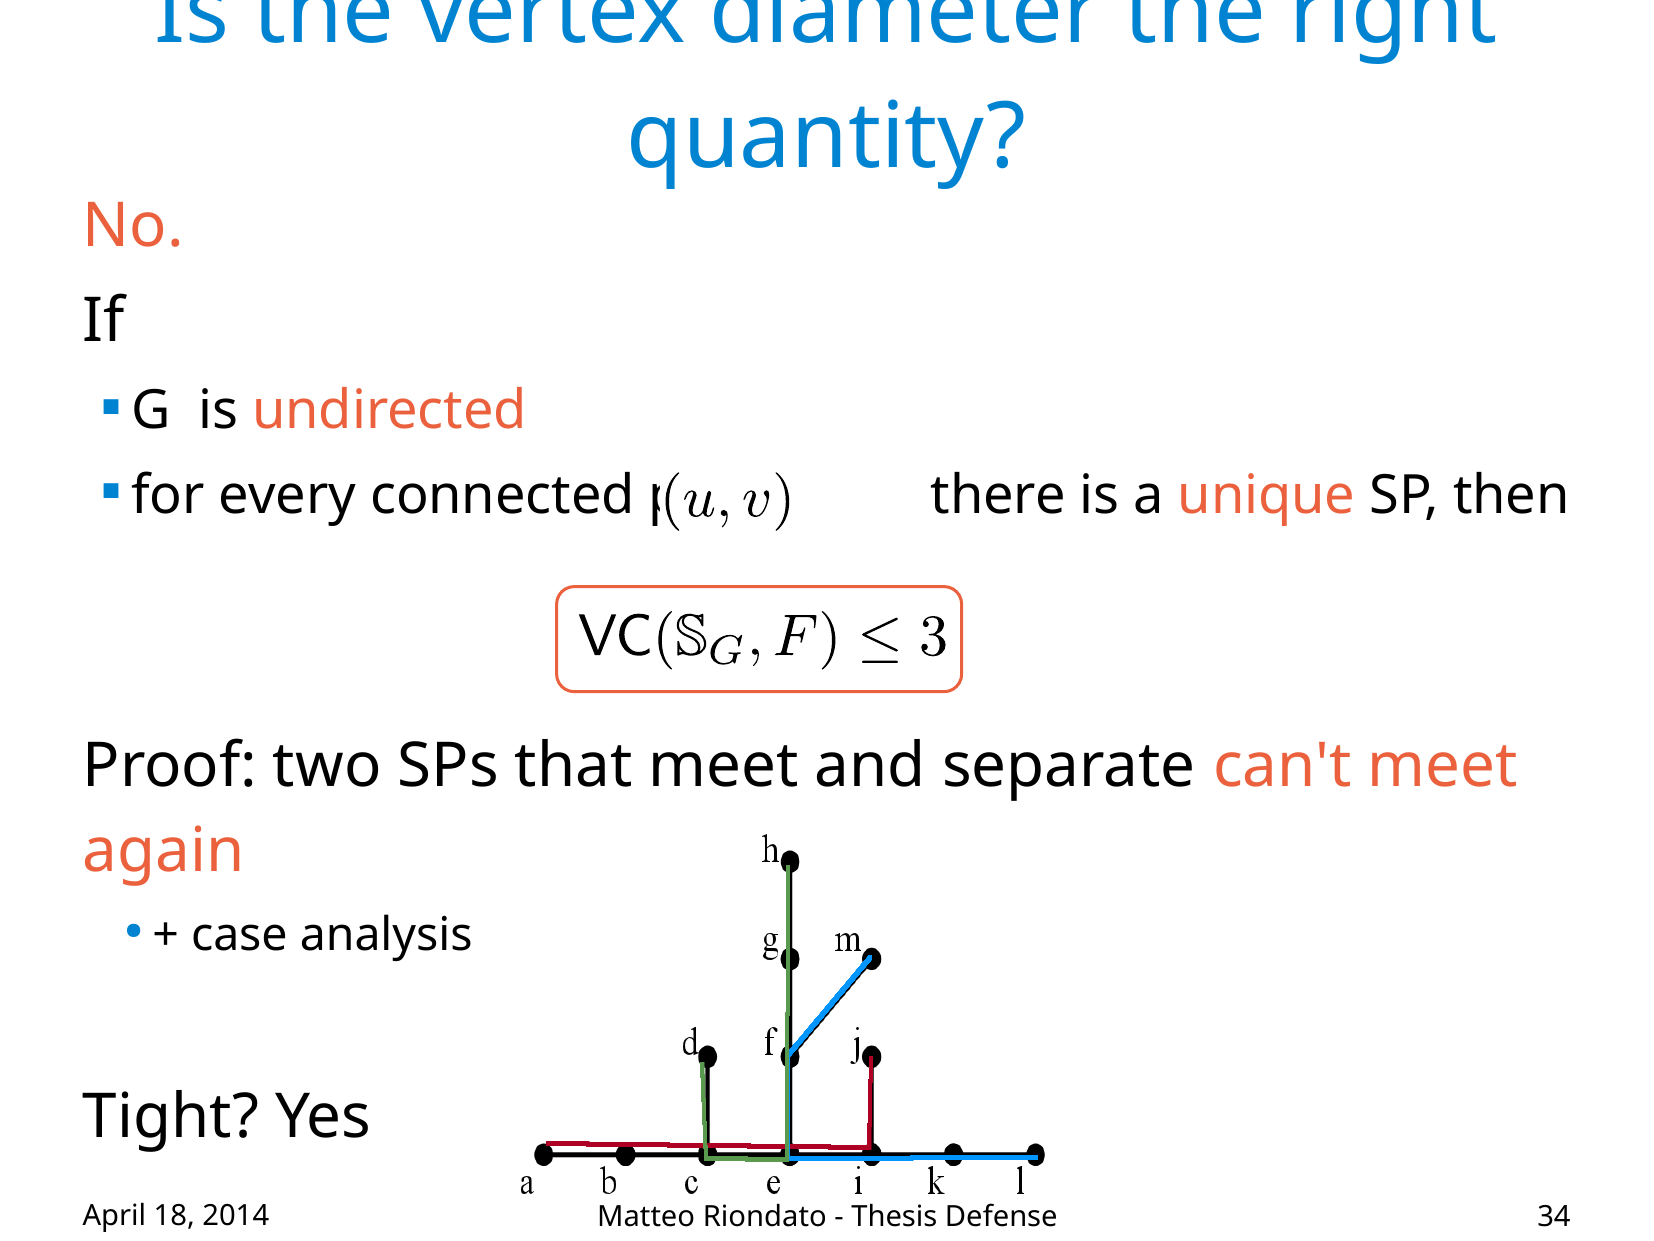

# Is the vertex diameter the right quantity?
No.
If
G is undirected
for every connected pair there is a unique SP, then
Proof: two SPs that meet and separate can't meet again
+ case analysis
Tight? Yes
April 18, 2014
Matteo Riondato - Thesis Defense
34